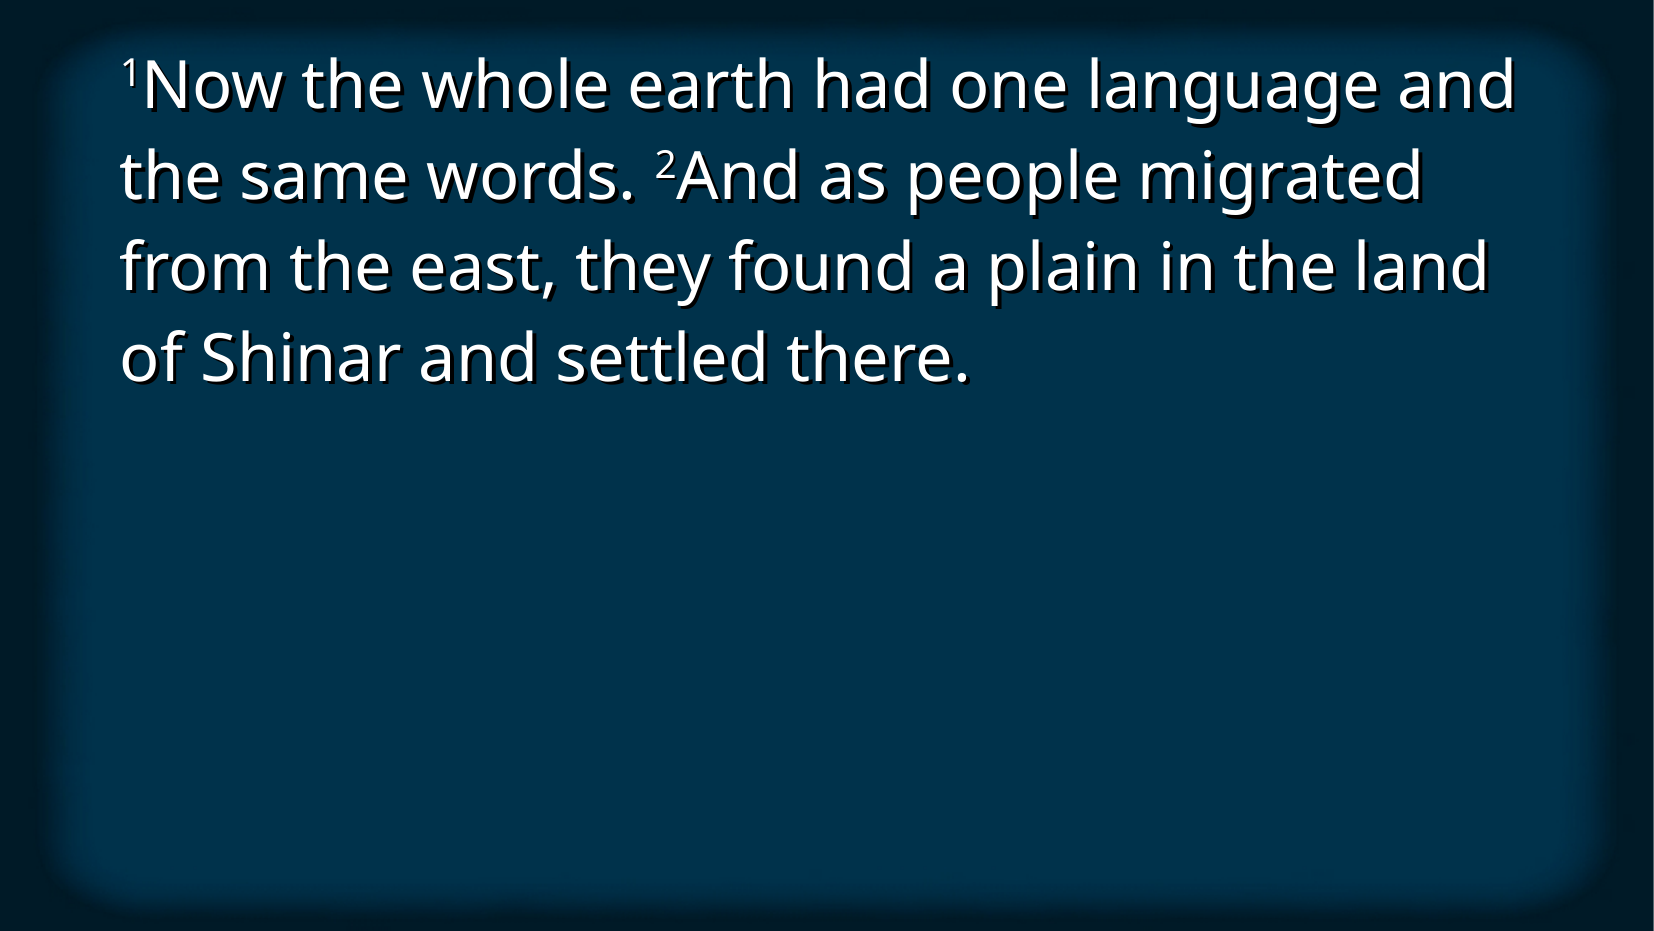

1Now the whole earth had one language and the same words. 2And as people migrated from the east, they found a plain in the land of Shinar and settled there.